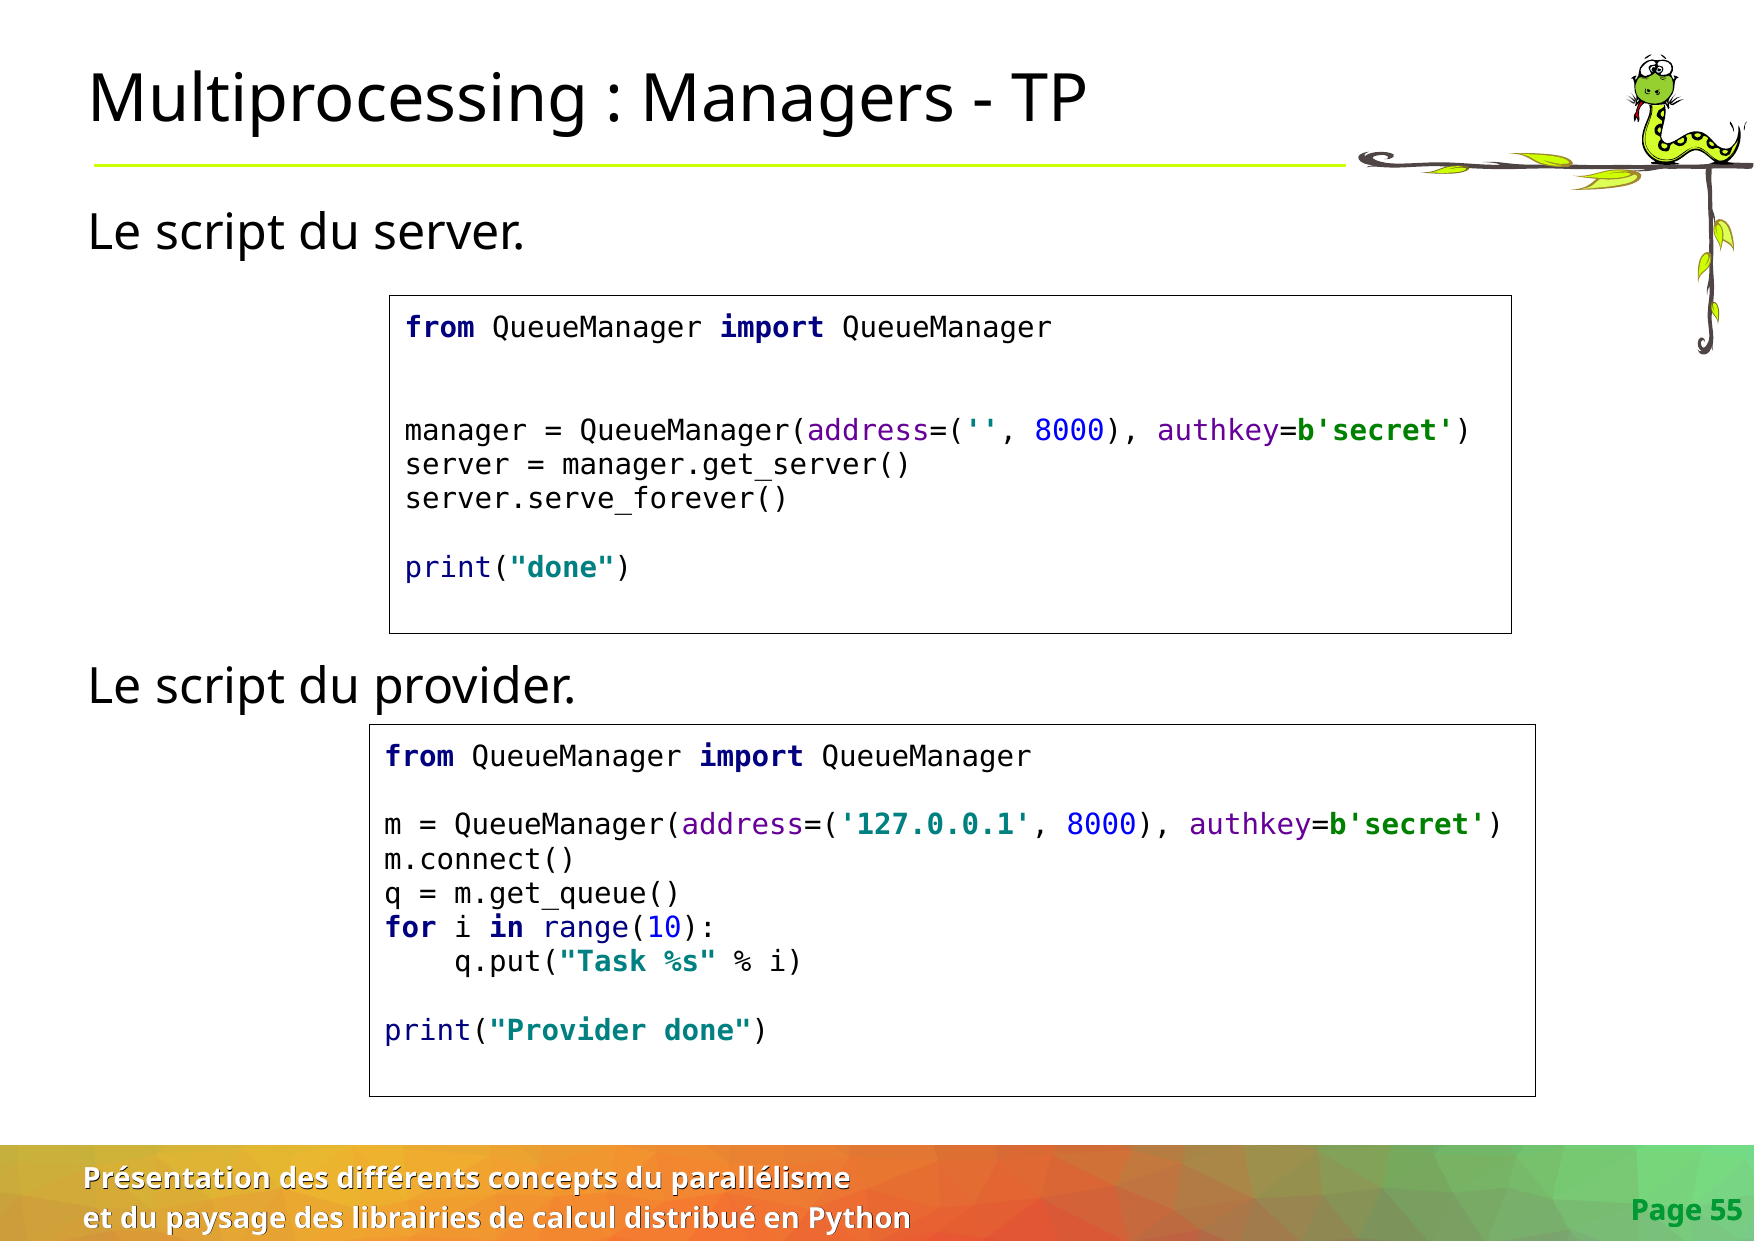

# Multiprocessing : Managers - TP
Le script du server.
from QueueManager import QueueManager
manager = QueueManager(address=('', 8000), authkey=b'secret')
server = manager.get_server()
server.serve_forever()
print("done")
Le script du provider.
from QueueManager import QueueManager
m = QueueManager(address=('127.0.0.1', 8000), authkey=b'secret')
m.connect()
q = m.get_queue()
for i in range(10):
 q.put("Task %s" % i)
print("Provider done")
55